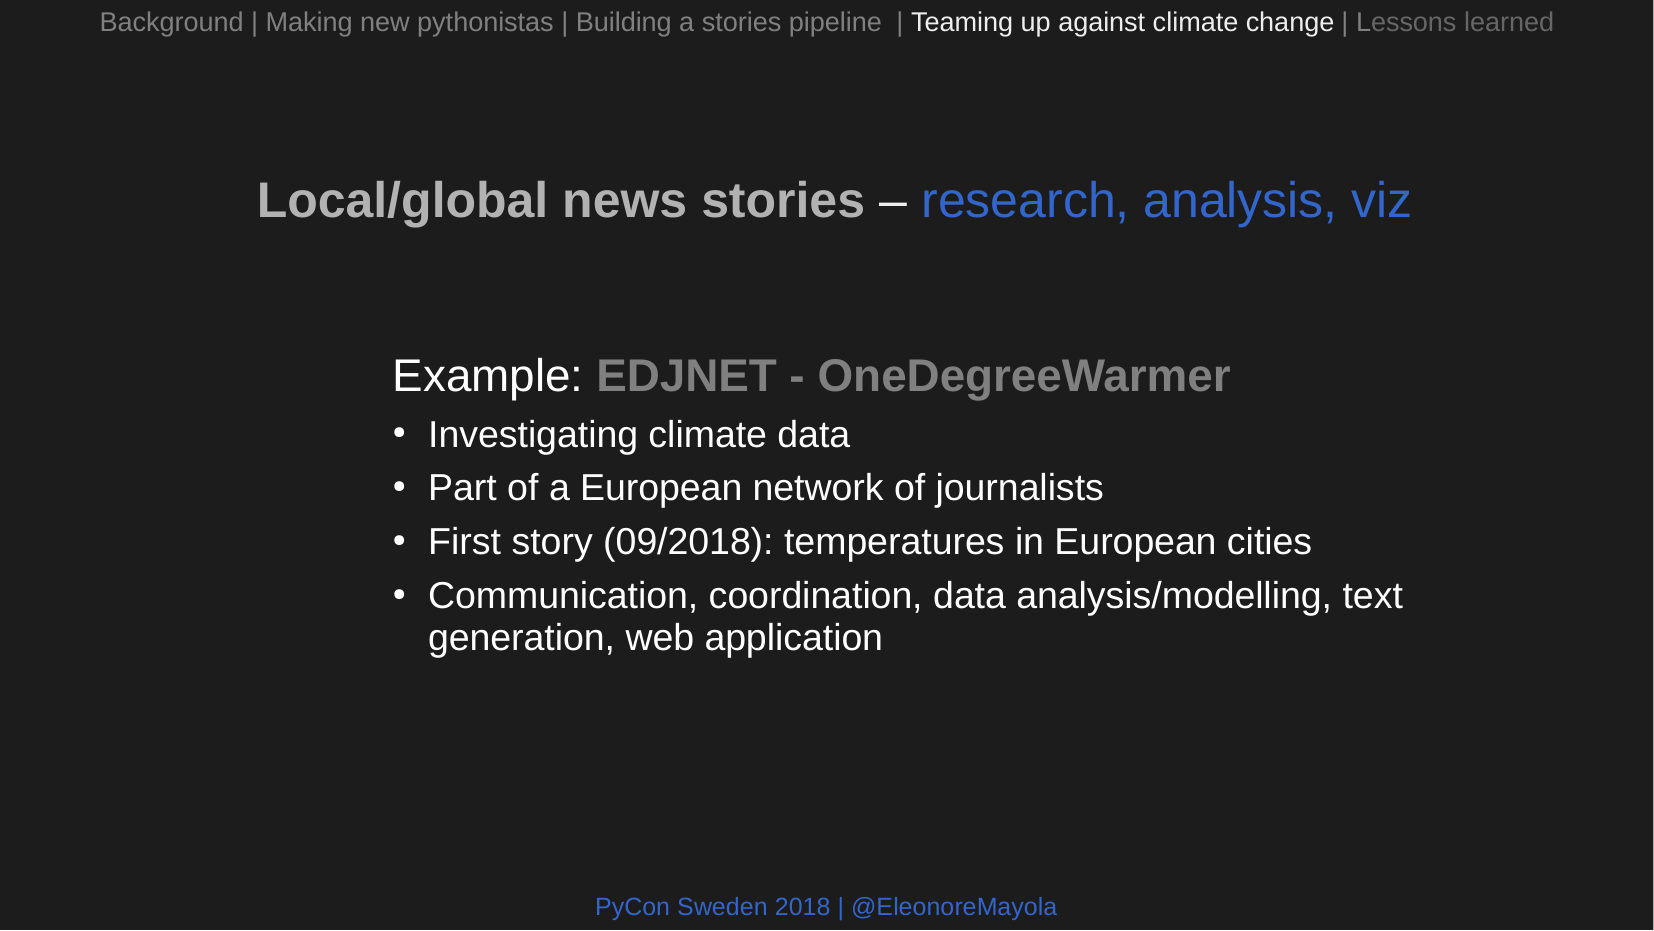

Background | Making new pythonistas | Building a stories pipeline | Teaming up against climate change | Lessons learned
Local/global news stories – research, analysis, viz
Example: EDJNET - OneDegreeWarmer
Investigating climate data
Part of a European network of journalists
First story (09/2018): temperatures in European cities
Communication, coordination, data analysis/modelling, text generation, web application
PyCon Sweden 2018 | @EleonoreMayola